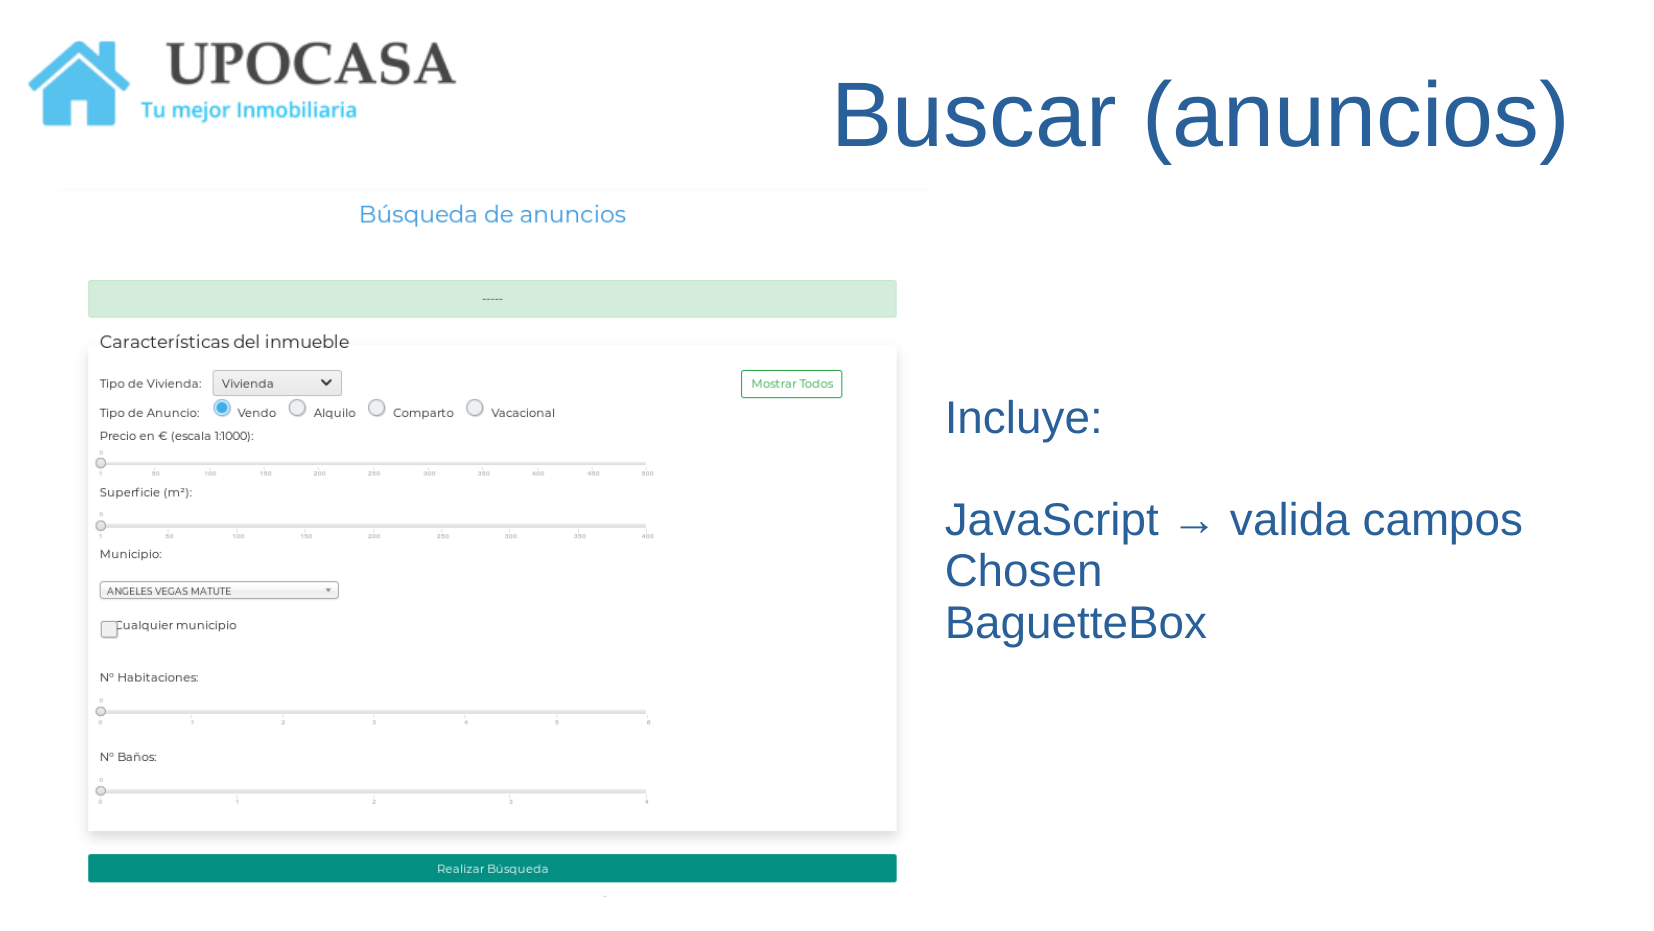

# Buscar (anuncios)
Incluye:
JavaScript → valida campos
Chosen
BaguetteBox